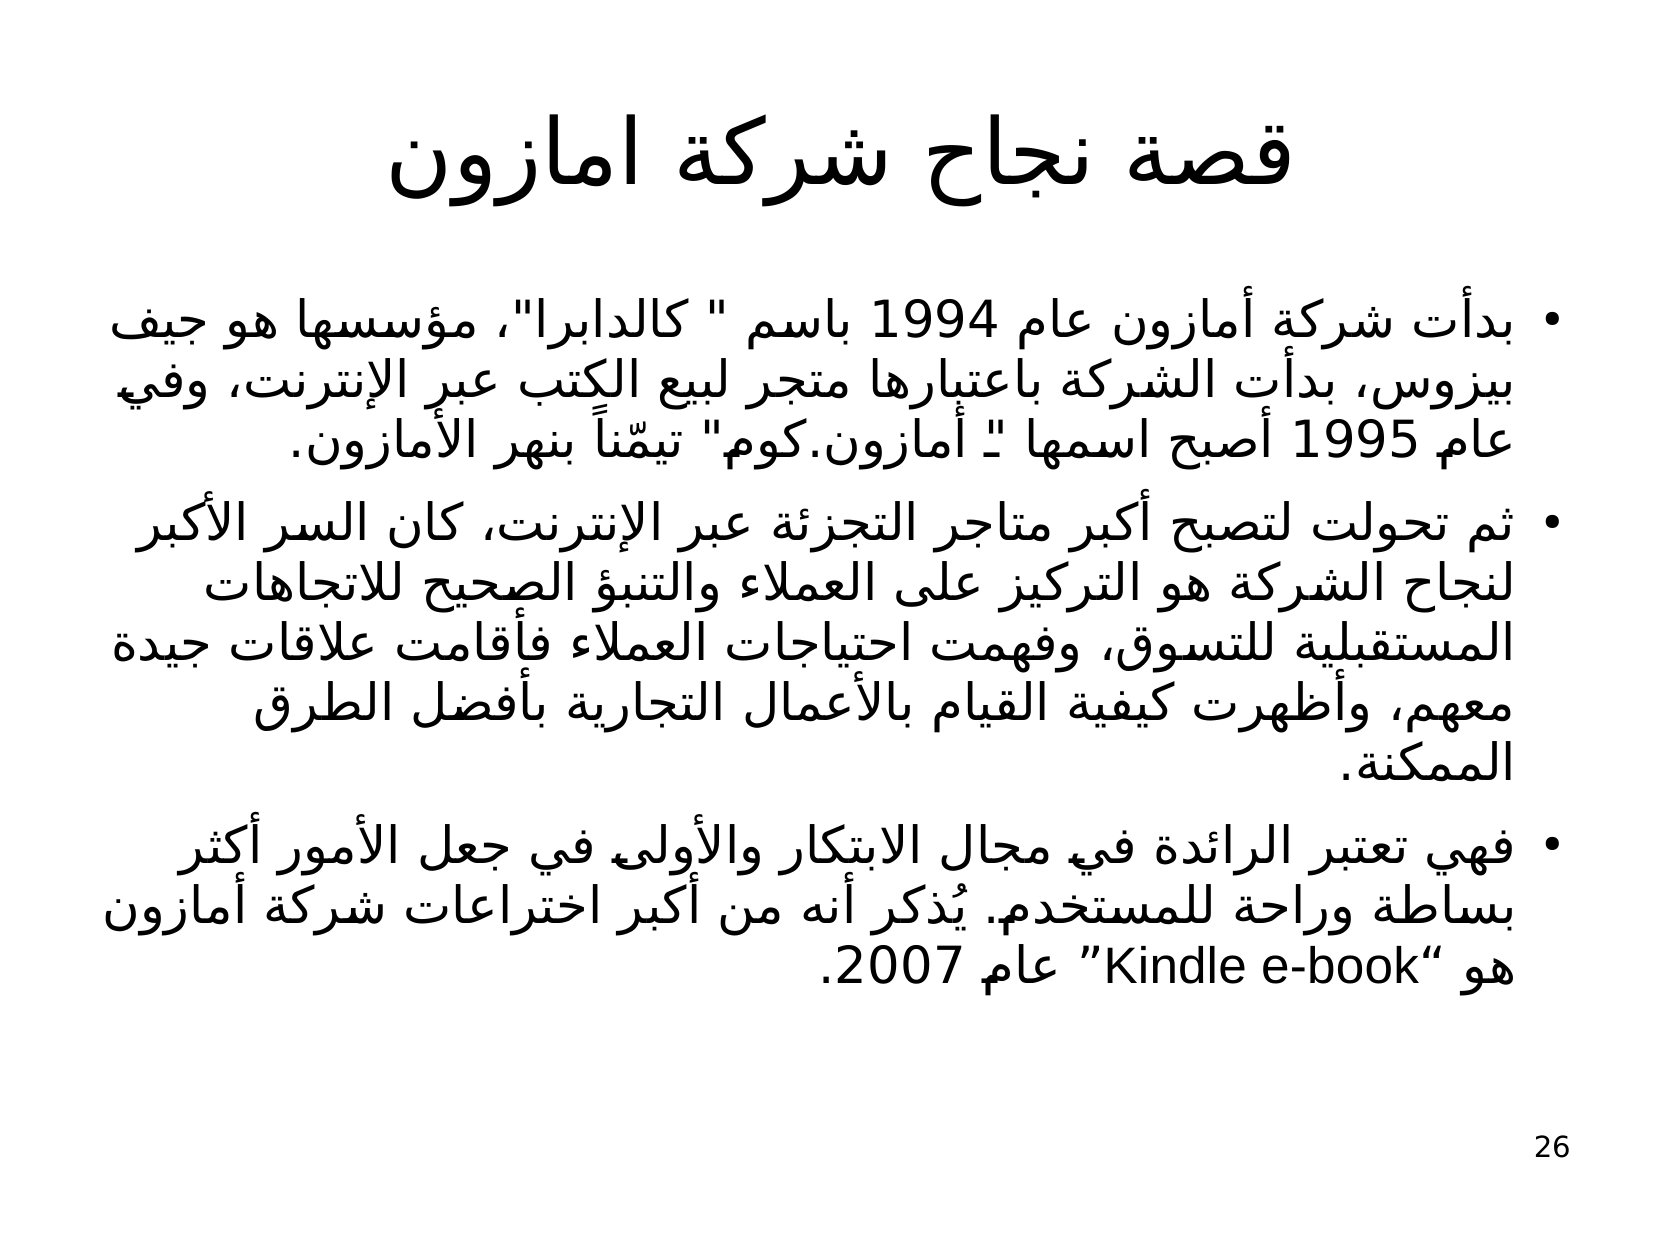

# قصة نجاح شركة امازون
بدأت شركة أمازون عام 1994 باسم " كالدابرا"، مؤسسها هو جيف بيزوس، بدأت الشركة باعتبارها متجر لبيع الكتب عبر الإنترنت، وفي عام 1995 أصبح اسمها " أمازون.كوم" تيمّناً بنهر الأمازون.
ثم تحولت لتصبح أكبر متاجر التجزئة عبر الإنترنت، كان السر الأكبر لنجاح الشركة هو التركيز على العملاء والتنبؤ الصحيح للاتجاهات المستقبلية للتسوق، وفهمت احتياجات العملاء فأقامت علاقات جيدة معهم، وأظهرت كيفية القيام بالأعمال التجارية بأفضل الطرق الممكنة.
فهي تعتبر الرائدة في مجال الابتكار والأولى في جعل الأمور أكثر بساطة وراحة للمستخدم. يُذكر أنه من أكبر اختراعات شركة أمازون هو “Kindle e-book” عام 2007.
26